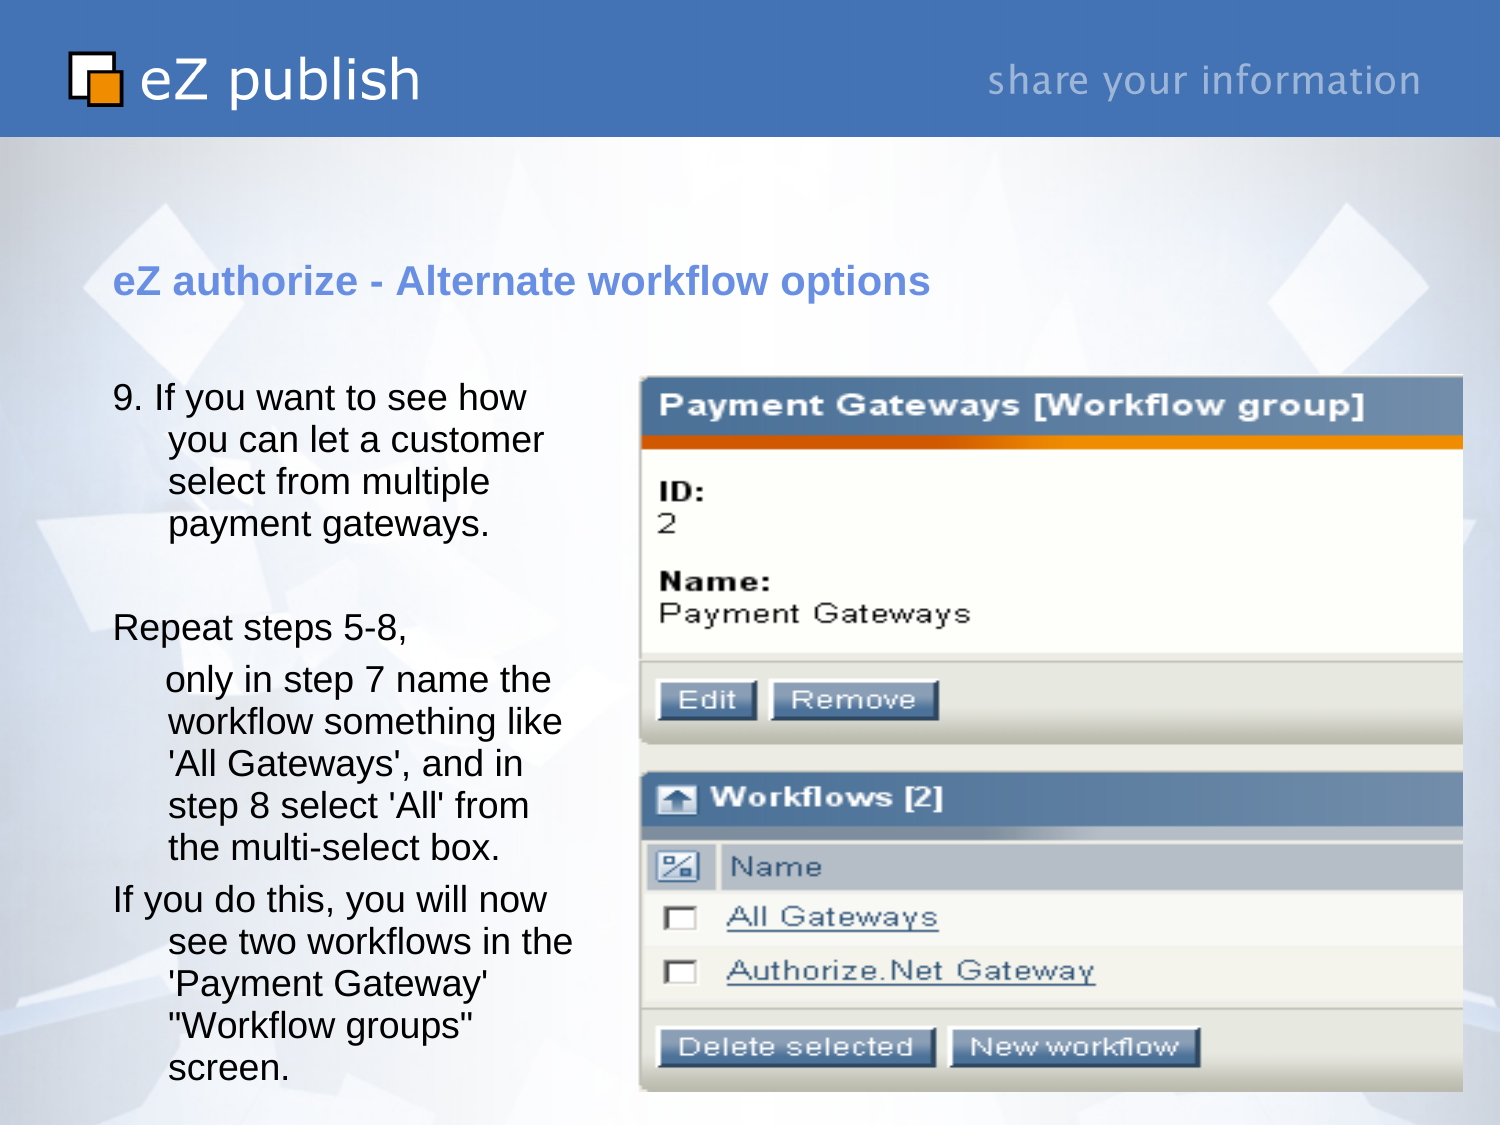

# eZ authorize - Alternate workflow options
9. If you want to see how you can let a customer select from multiple payment gateways.
Repeat steps 5-8,
 only in step 7 name the workflow something like 'All Gateways', and in step 8 select 'All' from the multi-select box.
If you do this, you will now see two workflows in the 'Payment Gateway' "Workflow groups" screen.